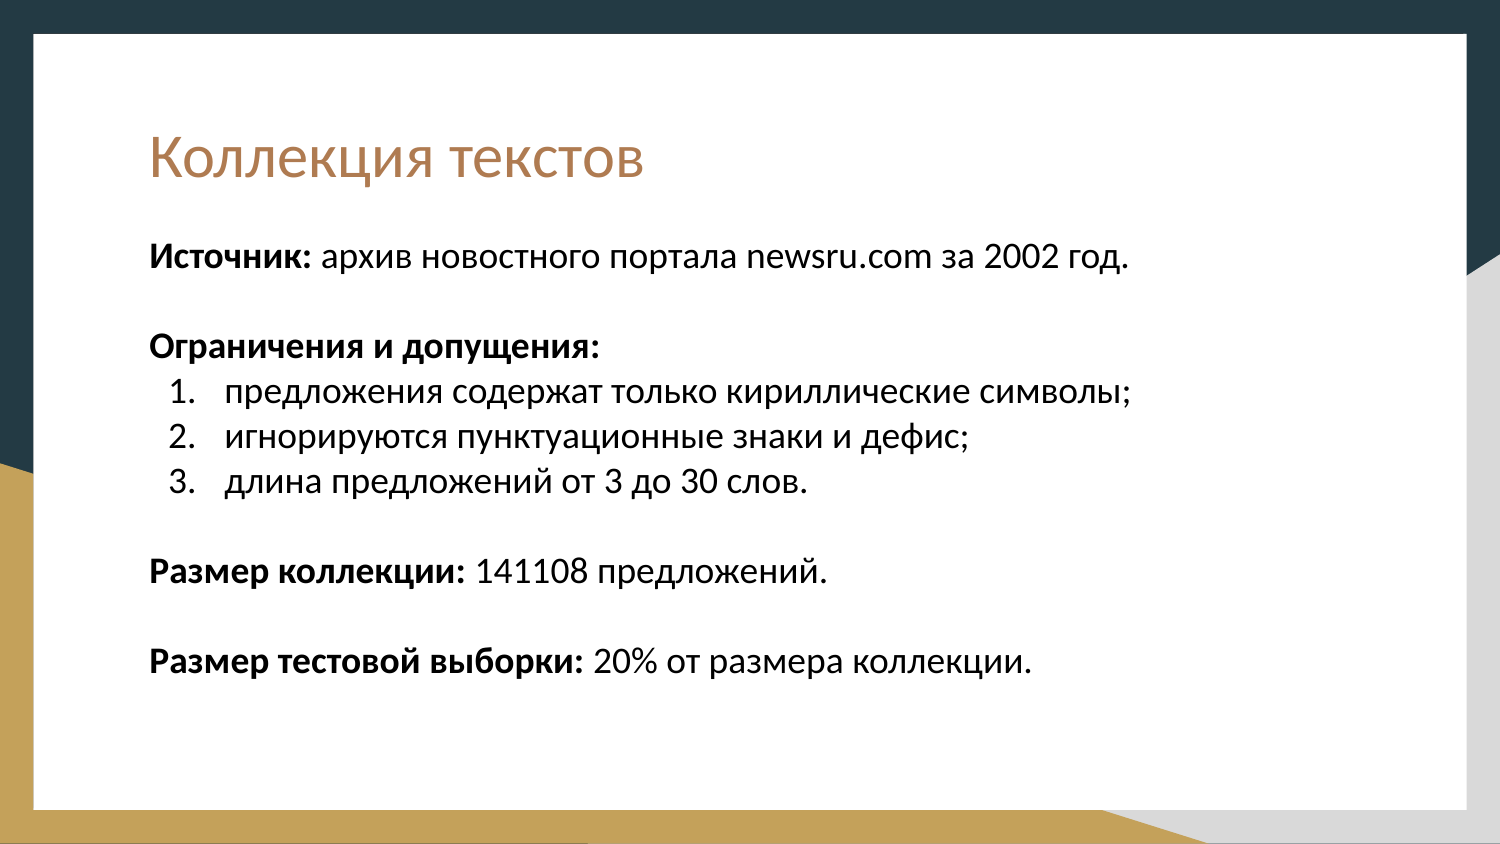

# Коллекция текстов
Источник: архив новостного портала newsru.com за 2002 год.
Ограничения и допущения:
предложения содержат только кириллические символы;
игнорируются пунктуационные знаки и дефис;
длина предложений от 3 до 30 слов.
Размер коллекции: 141108 предложений.
Размер тестовой выборки: 20% от размера коллекции.